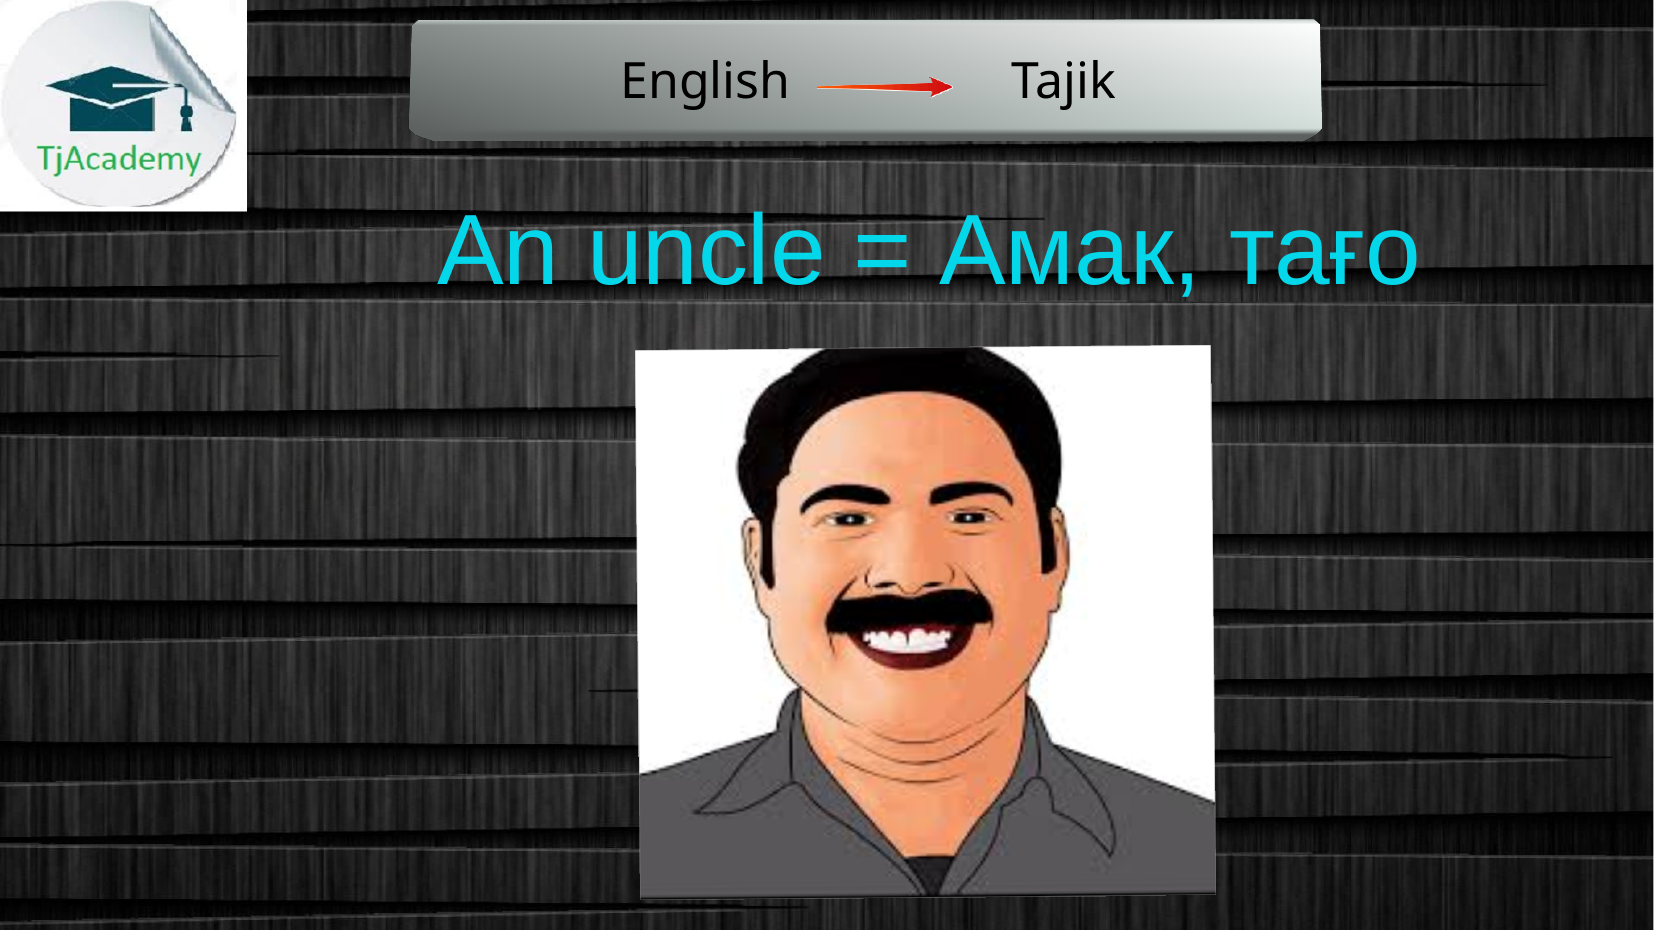

An uncle = Амак, тағо
English Tajik
#